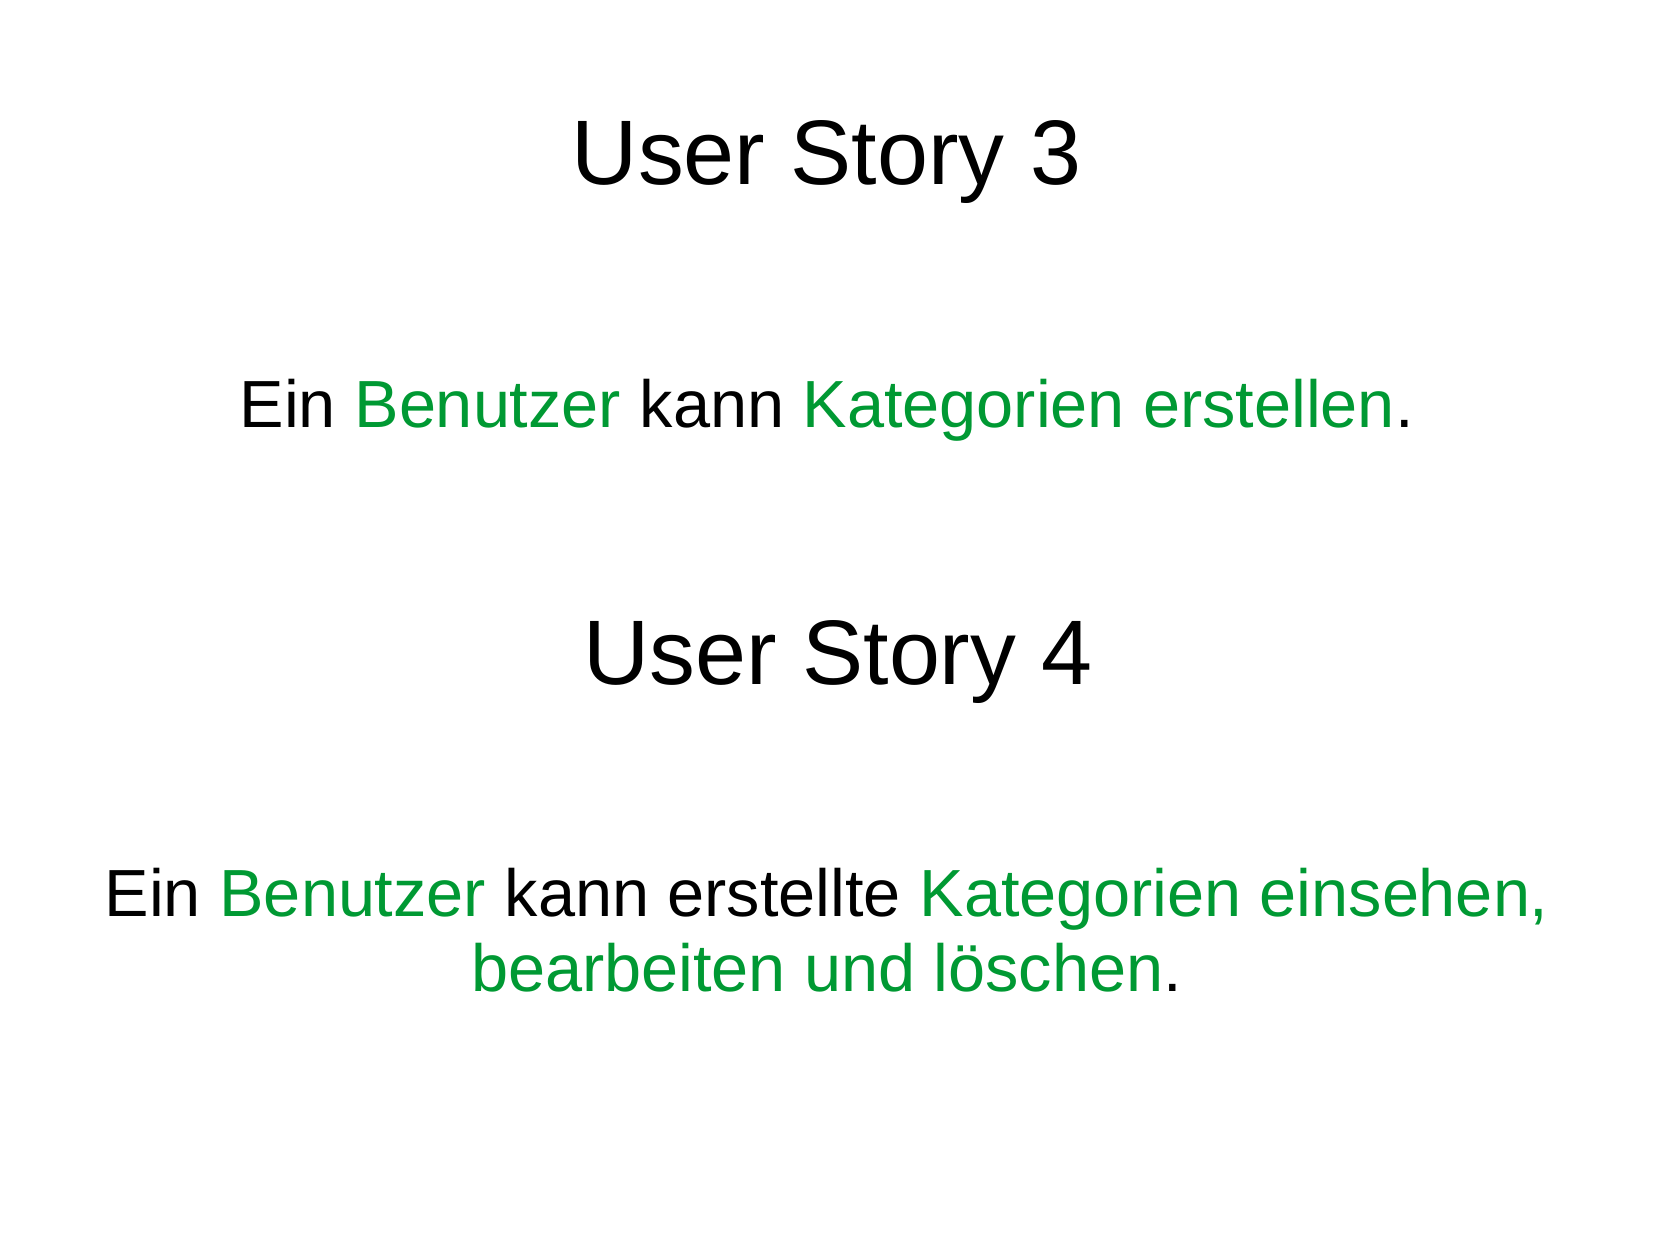

# User Story 3
Ein Benutzer kann Kategorien erstellen.
User Story 4
Ein Benutzer kann erstellte Kategorien einsehen, bearbeiten und löschen.